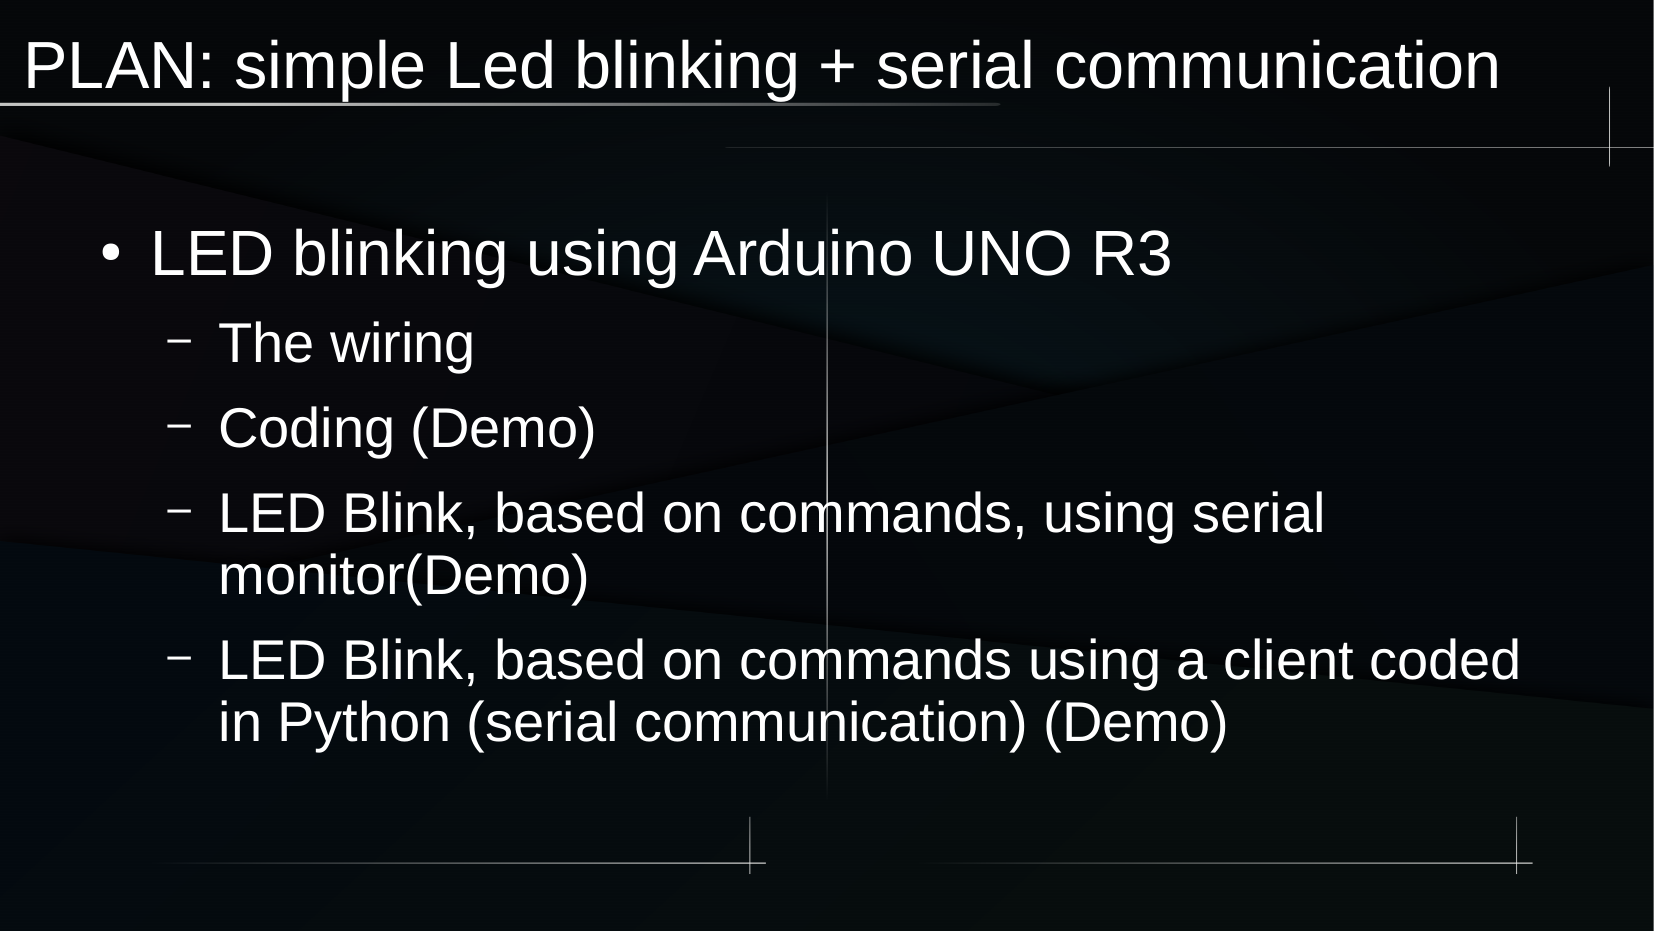

# PLAN: simple Led blinking + serial communication
LED blinking using Arduino UNO R3
The wiring
Coding (Demo)
LED Blink, based on commands, using serial monitor(Demo)
LED Blink, based on commands using a client coded in Python (serial communication) (Demo)